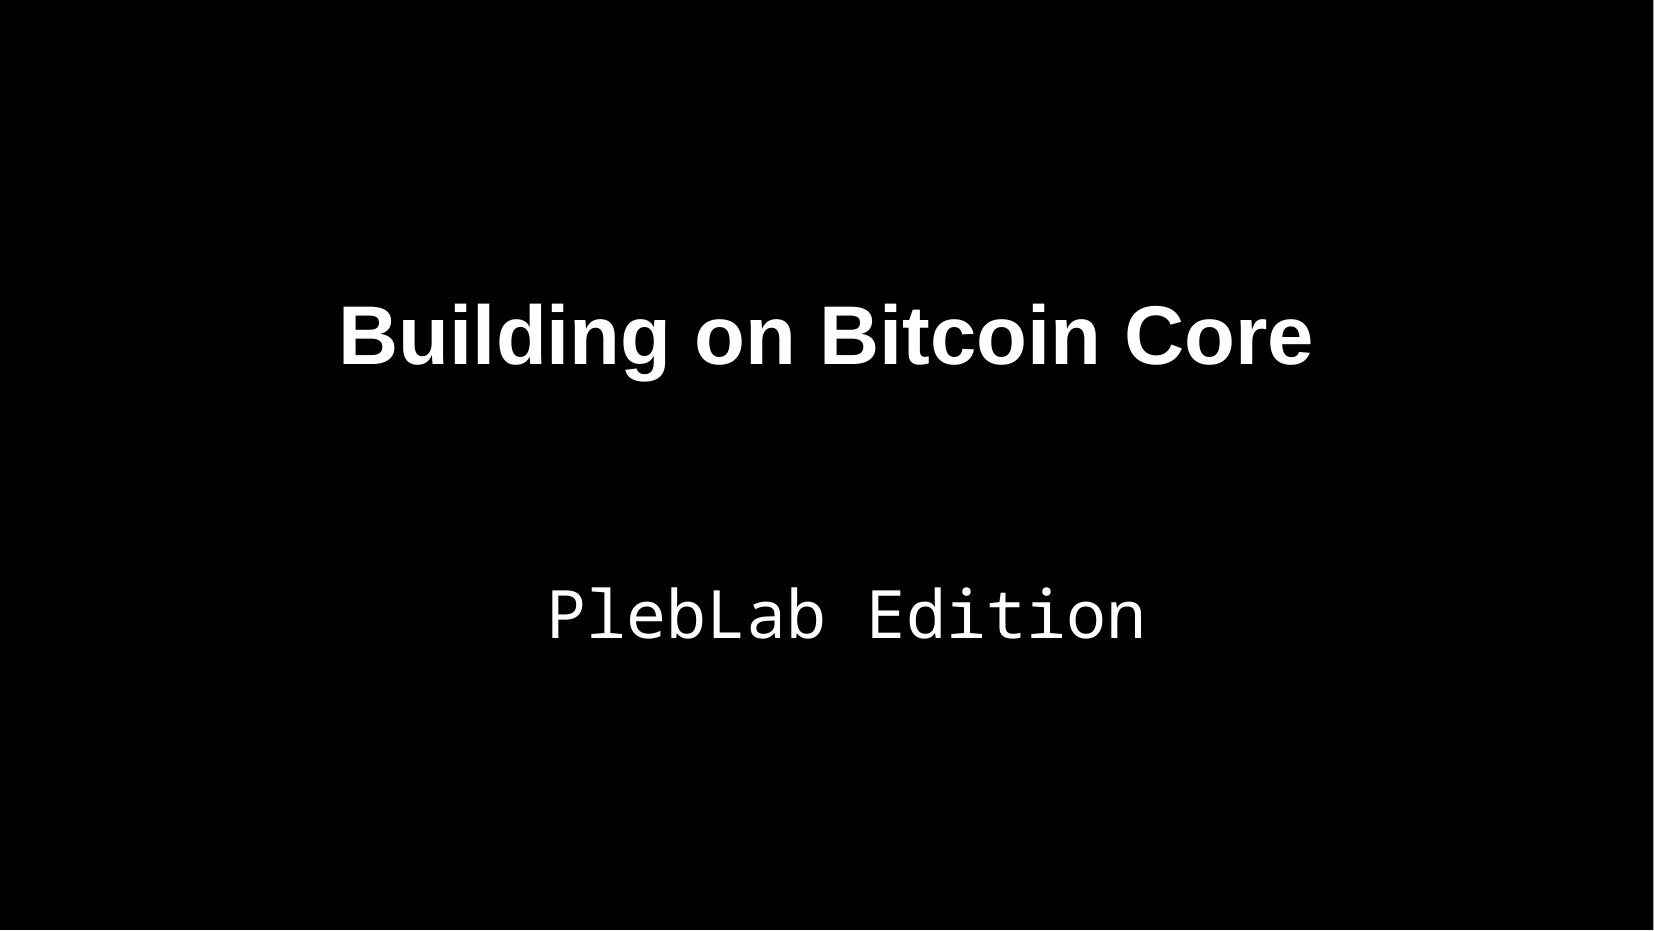

# Building on Bitcoin Core
 PlebLab Edition